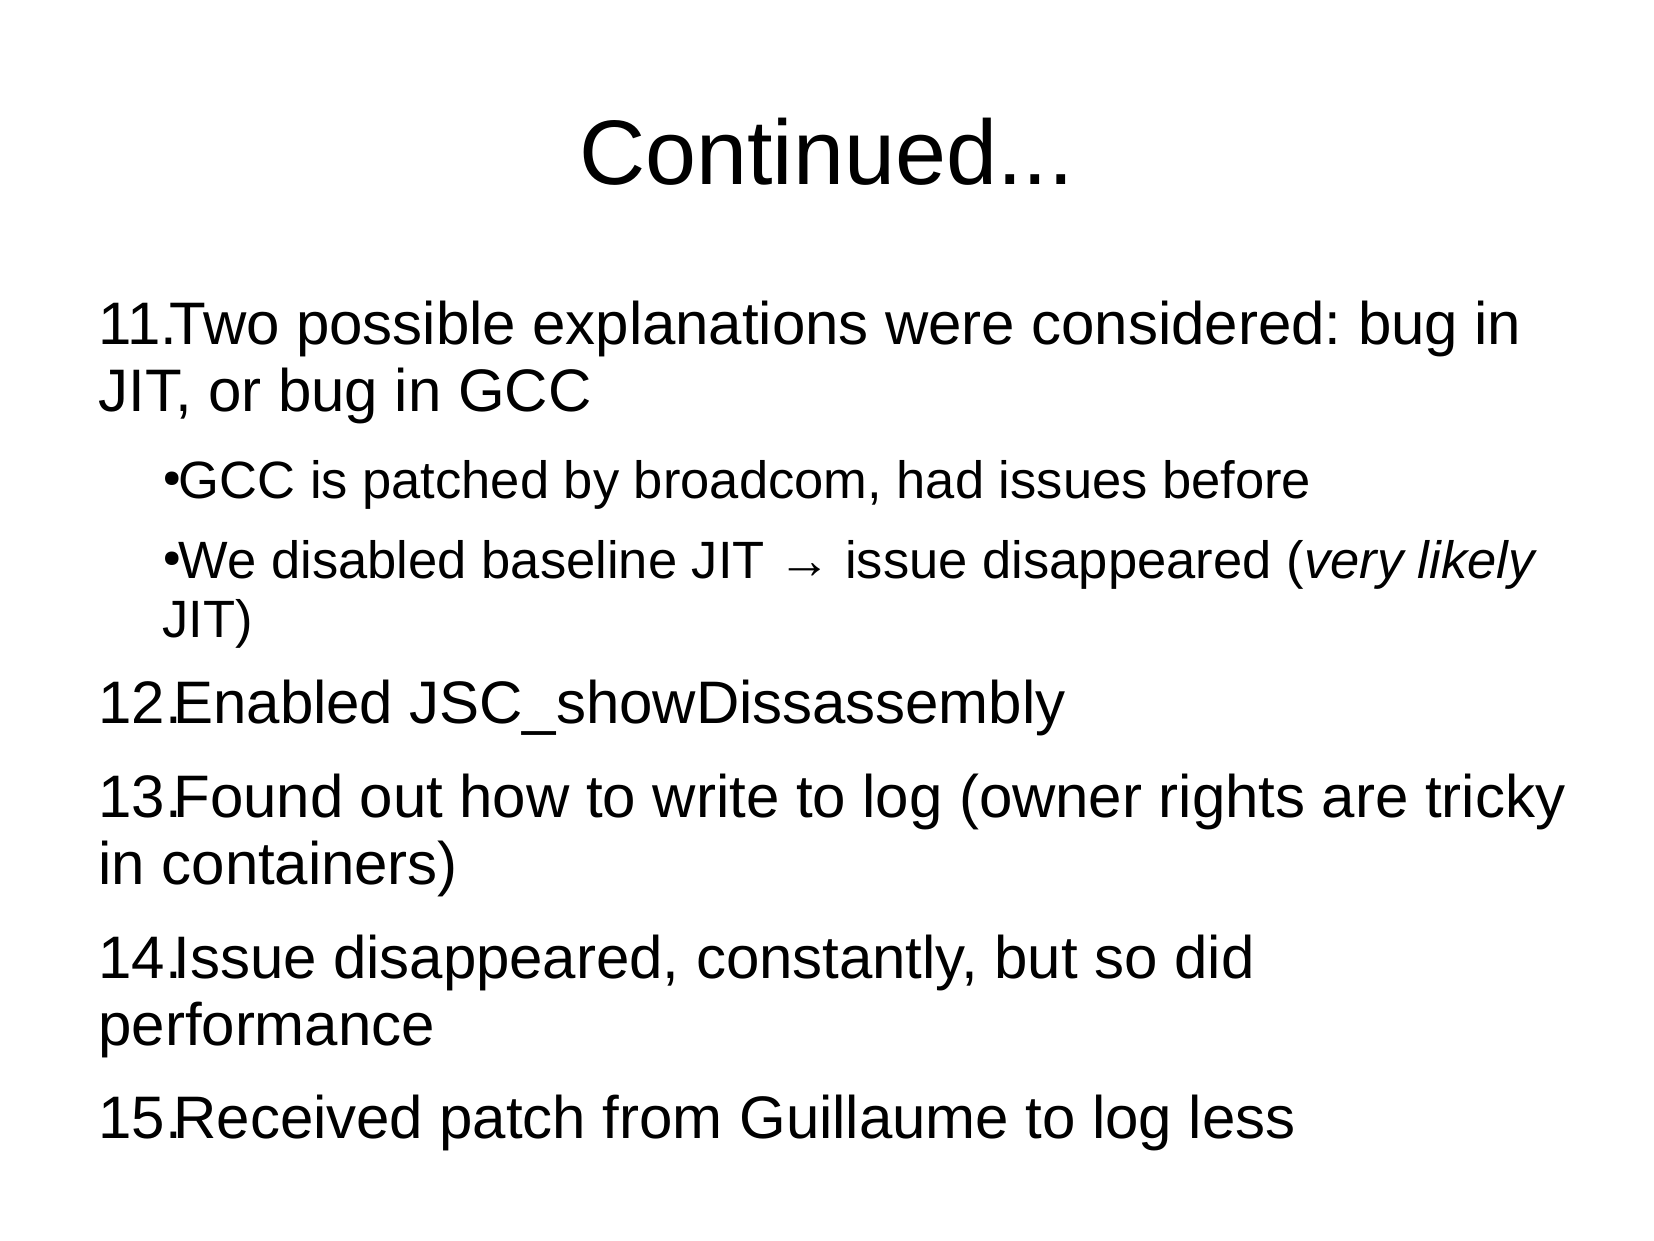

# Continued...
Two possible explanations were considered: bug in JIT, or bug in GCC
GCC is patched by broadcom, had issues before
We disabled baseline JIT → issue disappeared (very likely JIT)
Enabled JSC_showDissassembly
Found out how to write to log (owner rights are tricky in containers)
Issue disappeared, constantly, but so did performance
Received patch from Guillaume to log less